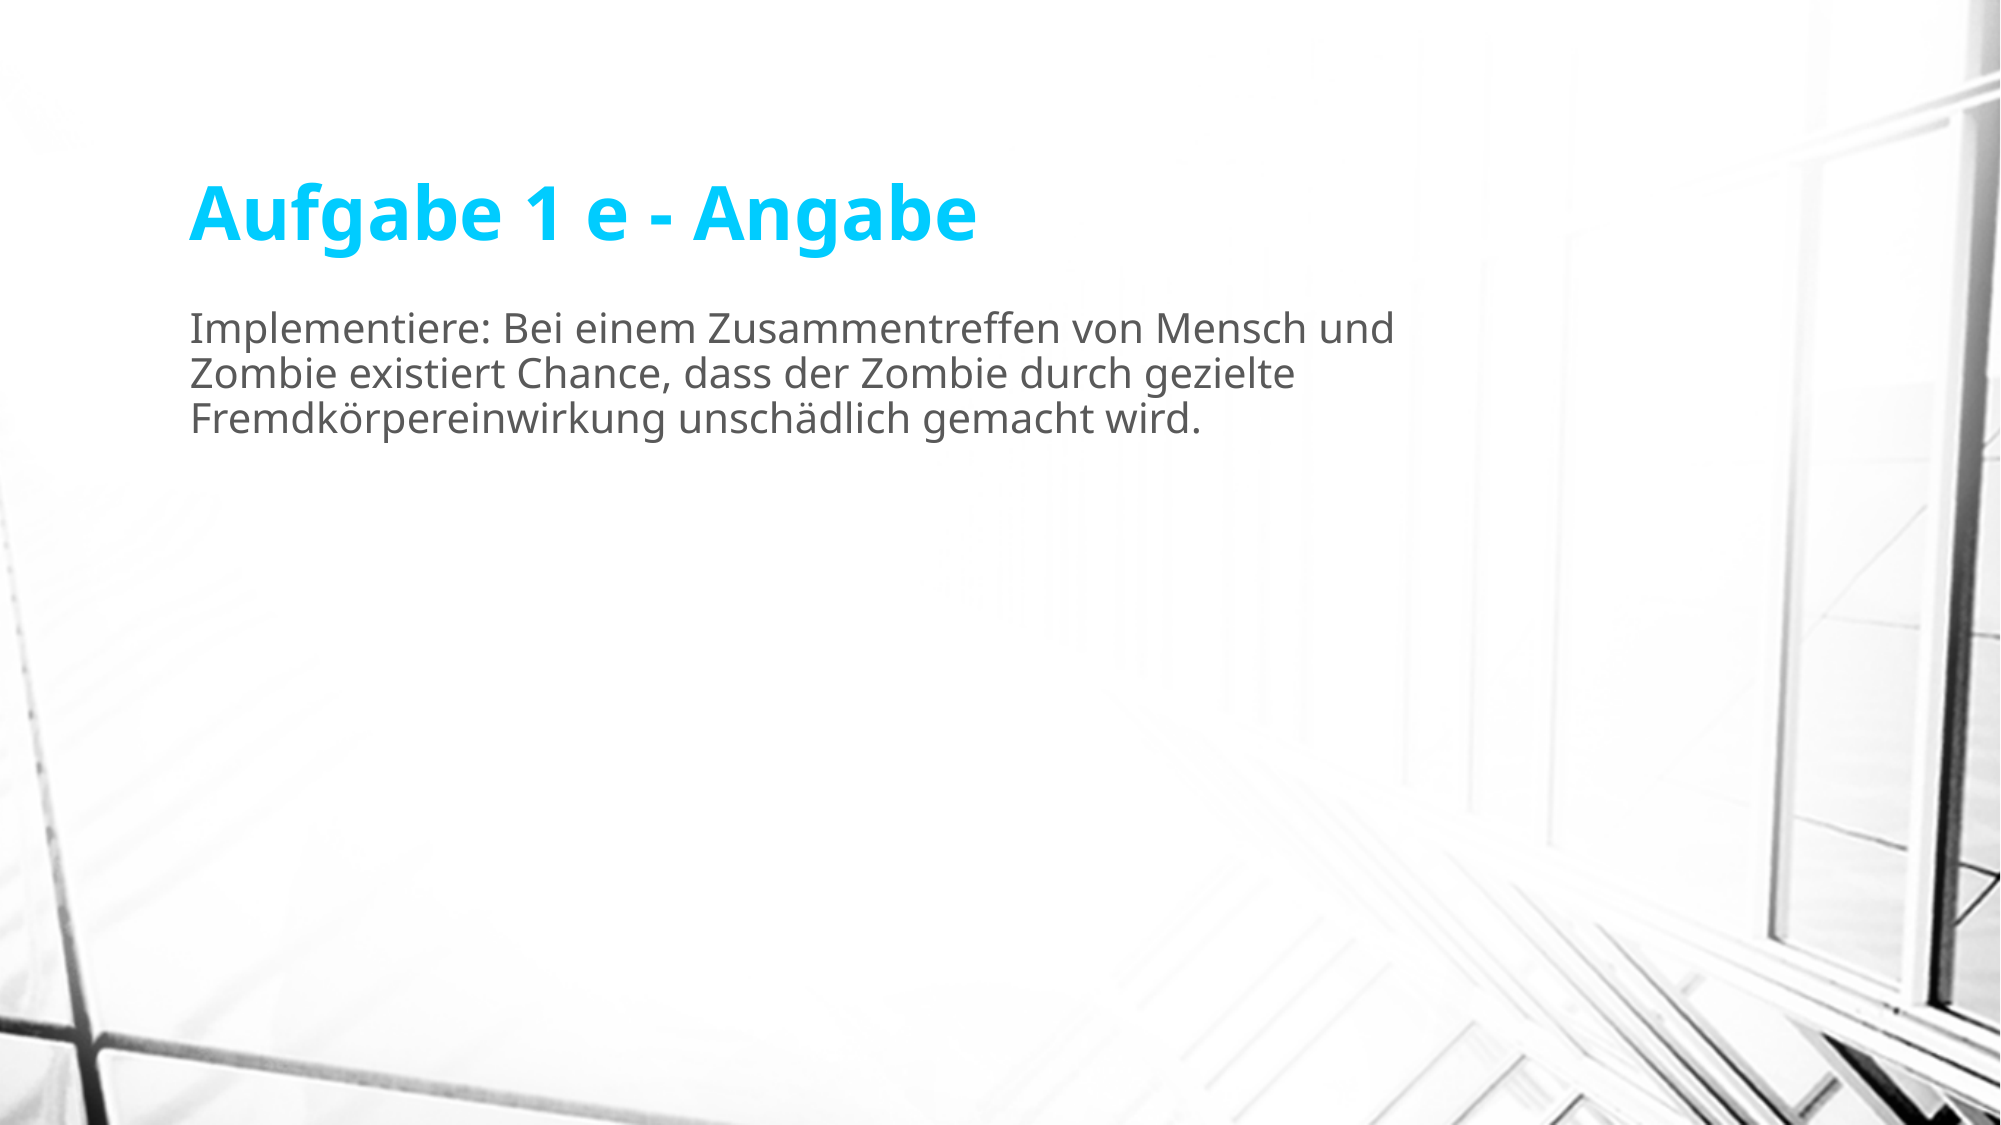

# Aufgabe 1 e - Angabe
Implementiere: Bei einem Zusammentreffen von Mensch und Zombie existiert Chance, dass der Zombie durch gezielte Fremdkörpereinwirkung unschädlich gemacht wird.